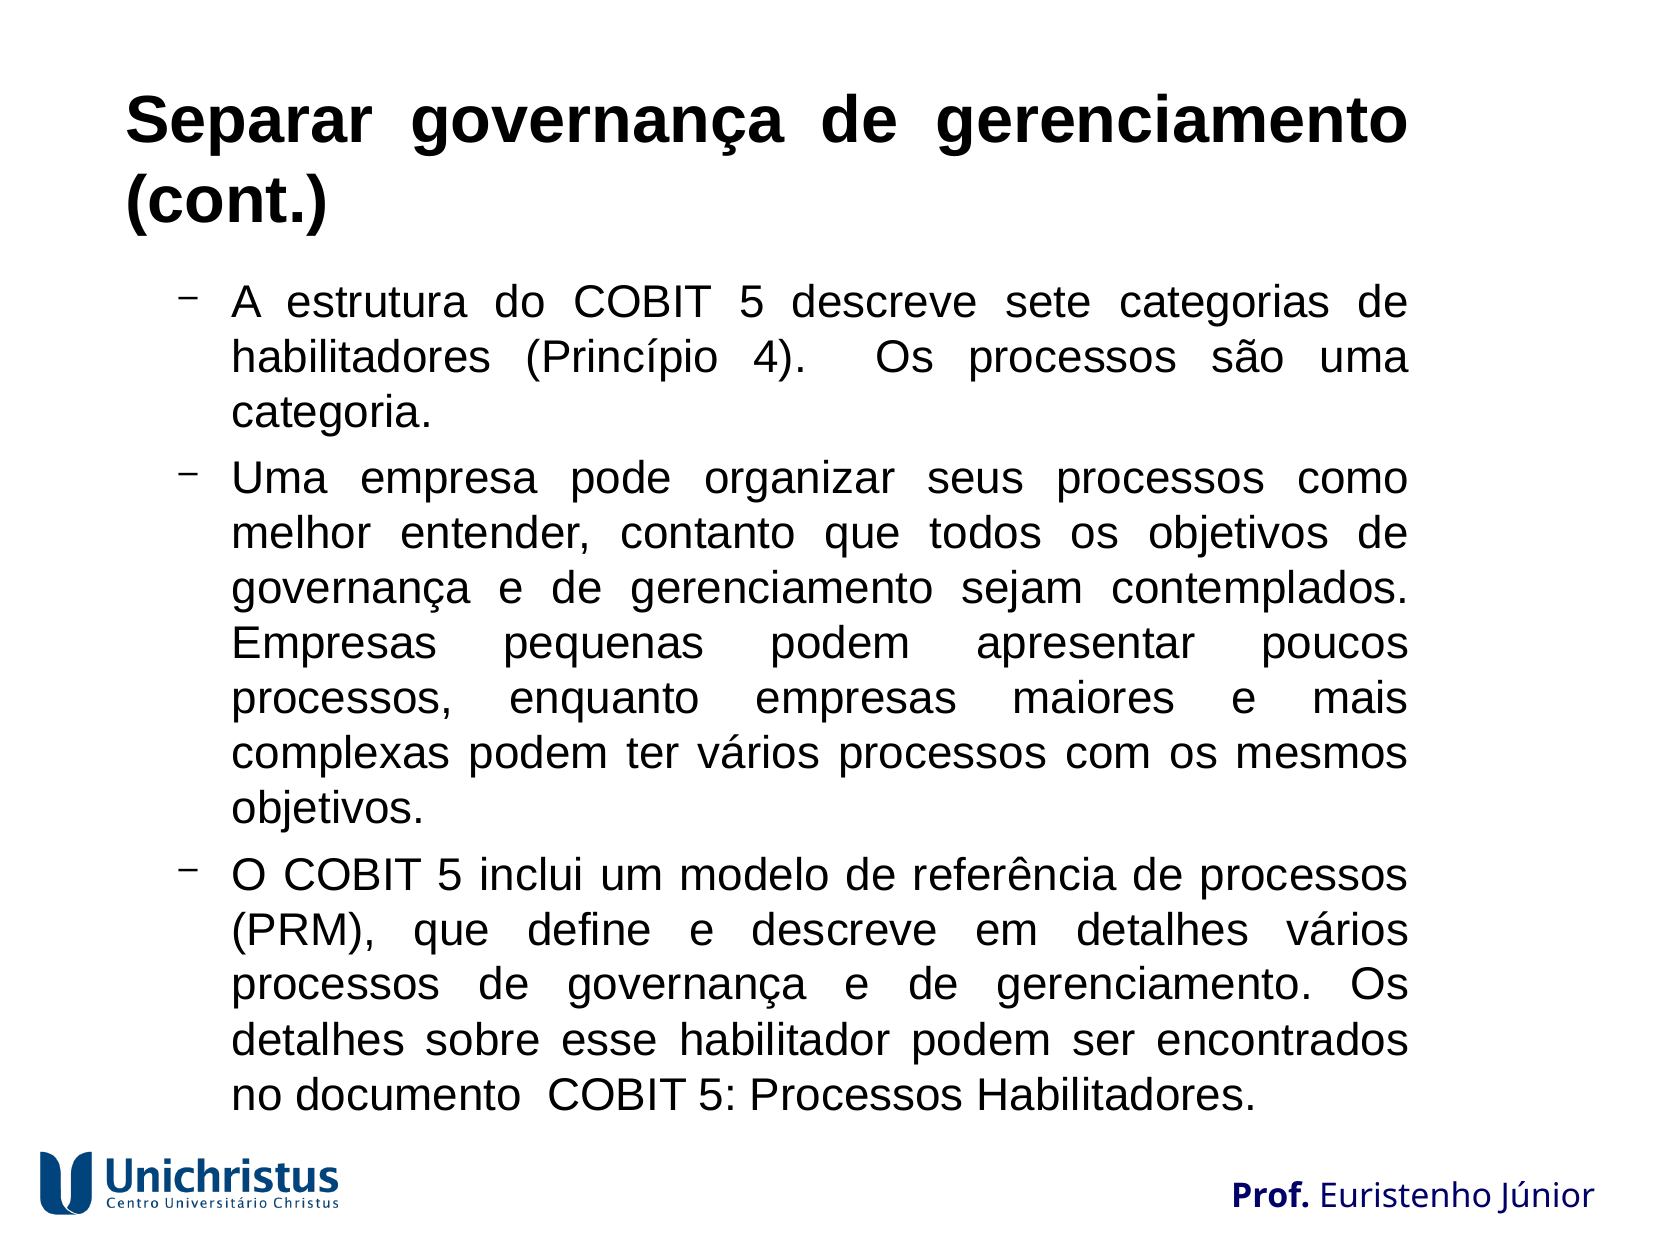

# Separar governança de gerenciamento (cont.)
A estrutura do COBIT 5 descreve sete categorias de habilitadores (Princípio 4). Os processos são uma categoria.
Uma empresa pode organizar seus processos como melhor entender, contanto que todos os objetivos de governança e de gerenciamento sejam contemplados. Empresas pequenas podem apresentar poucos processos, enquanto empresas maiores e mais complexas podem ter vários processos com os mesmos objetivos.
O COBIT 5 inclui um modelo de referência de processos (PRM), que define e descreve em detalhes vários processos de governança e de gerenciamento. Os detalhes sobre esse habilitador podem ser encontrados no documento COBIT 5: Processos Habilitadores.
Prof. Euristenho Júnior